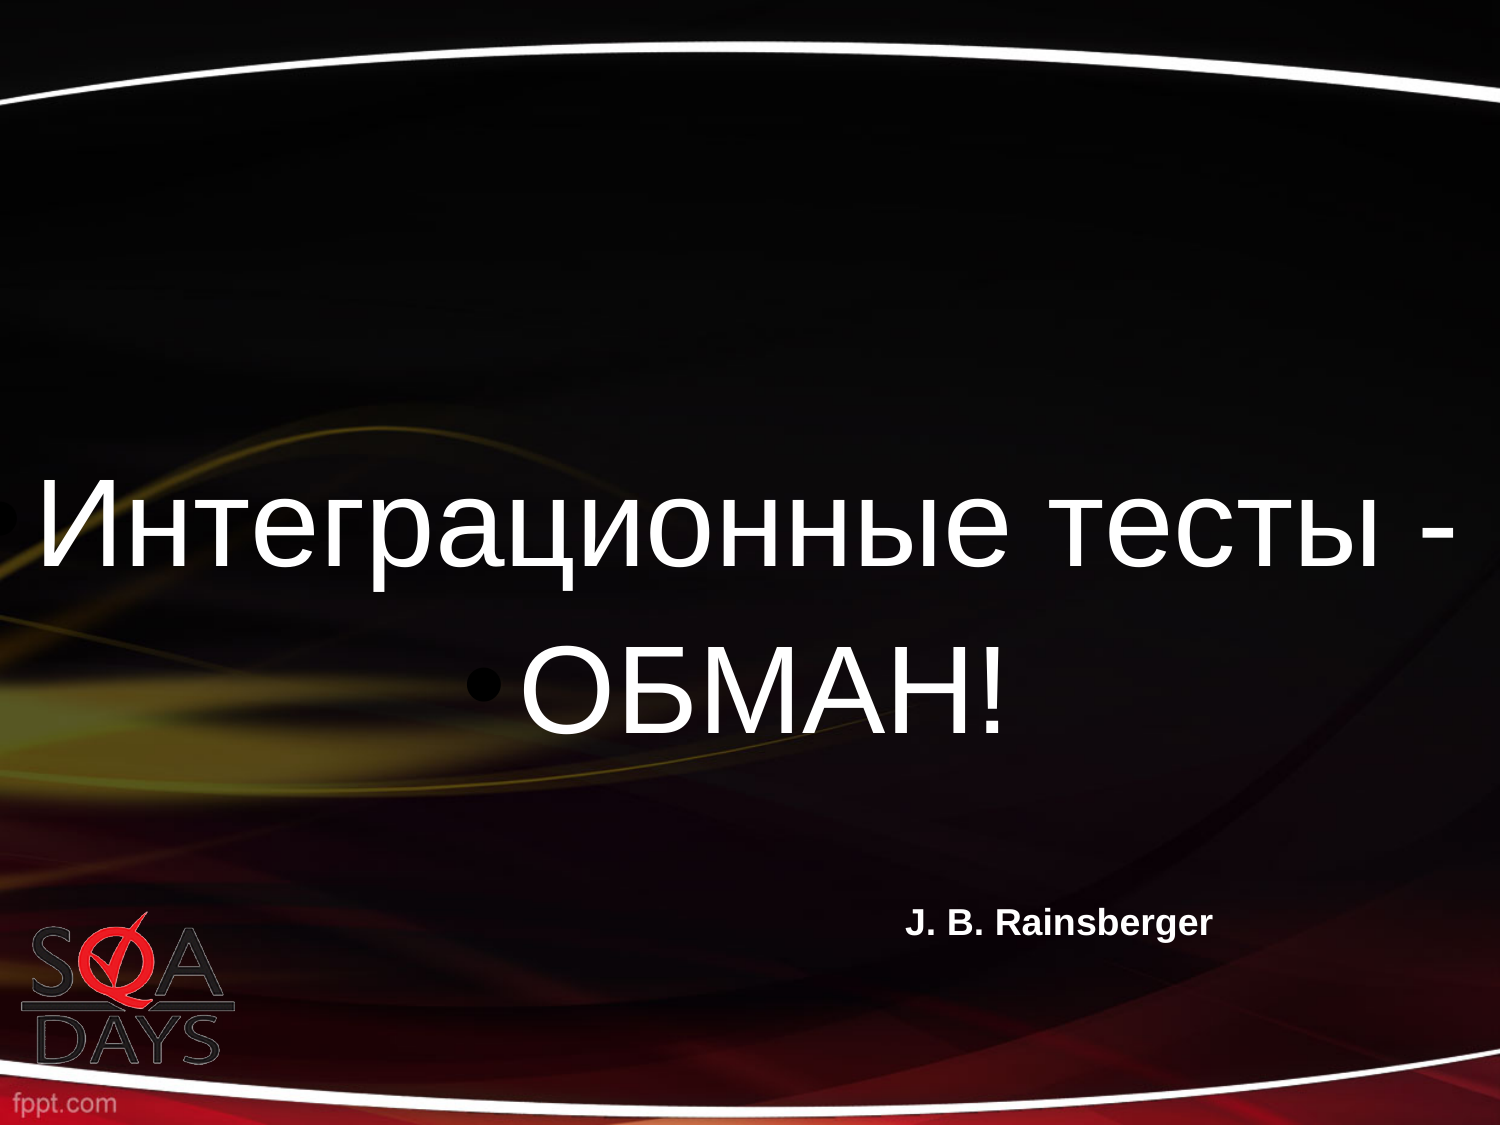

# Интеграционные тесты -
ОБМАН!
J. B. Rainsberger